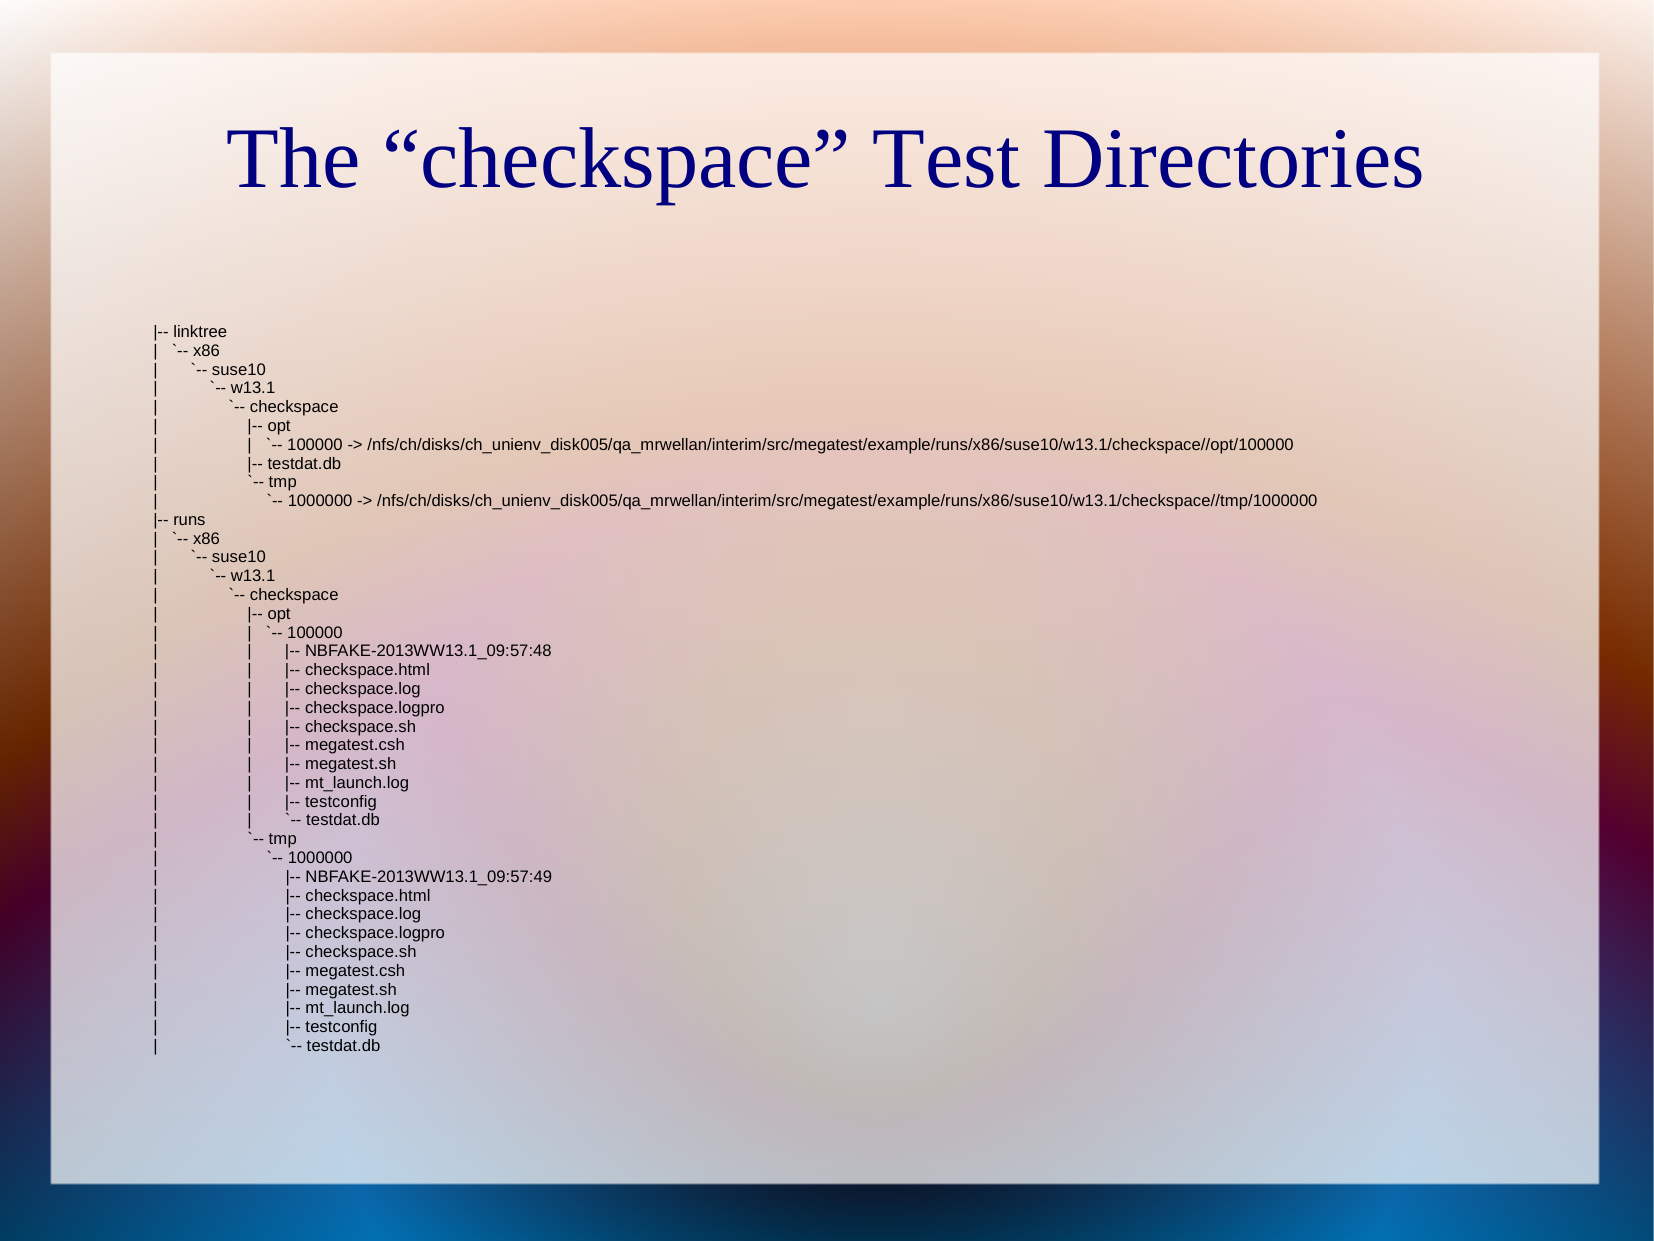

# The “checkspace” Test Directories
|-- linktree
| `-- x86
| `-- suse10
| `-- w13.1
| `-- checkspace
| |-- opt
| | `-- 100000 -> /nfs/ch/disks/ch_unienv_disk005/qa_mrwellan/interim/src/megatest/example/runs/x86/suse10/w13.1/checkspace//opt/100000
| |-- testdat.db
| `-- tmp
| `-- 1000000 -> /nfs/ch/disks/ch_unienv_disk005/qa_mrwellan/interim/src/megatest/example/runs/x86/suse10/w13.1/checkspace//tmp/1000000
|-- runs
| `-- x86
| `-- suse10
| `-- w13.1
| `-- checkspace
| |-- opt
| | `-- 100000
| | |-- NBFAKE-2013WW13.1_09:57:48
| | |-- checkspace.html
| | |-- checkspace.log
| | |-- checkspace.logpro
| | |-- checkspace.sh
| | |-- megatest.csh
| | |-- megatest.sh
| | |-- mt_launch.log
| | |-- testconfig
| | `-- testdat.db
| `-- tmp
| `-- 1000000
| |-- NBFAKE-2013WW13.1_09:57:49
| |-- checkspace.html
| |-- checkspace.log
| |-- checkspace.logpro
| |-- checkspace.sh
| |-- megatest.csh
| |-- megatest.sh
| |-- mt_launch.log
| |-- testconfig
| `-- testdat.db